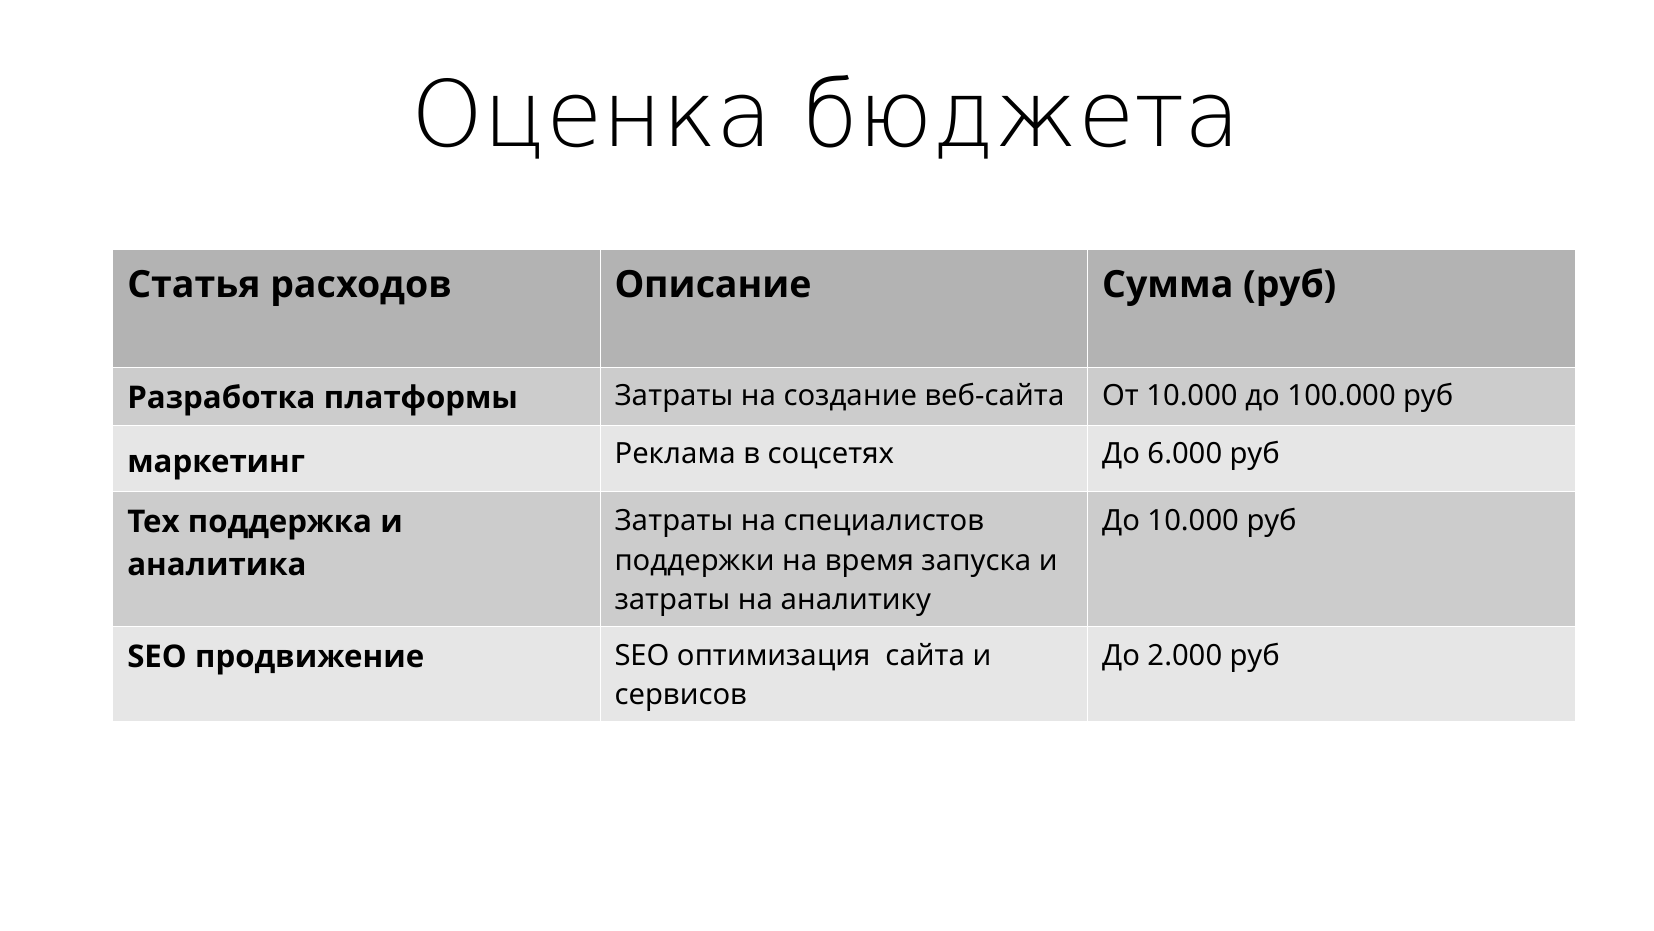

# Оценка бюджета
| Статья расходов | Описание | Сумма (руб) |
| --- | --- | --- |
| Разработка платформы | Затраты на создание веб-сайта | От 10.000 до 100.000 руб |
| маркетинг | Реклама в соцсетях | До 6.000 руб |
| Тех поддержка и аналитика | Затраты на специалистов поддержки на время запуска и затраты на аналитику | До 10.000 руб |
| SEO продвижение | SEO оптимизация сайта и сервисов | До 2.000 руб |